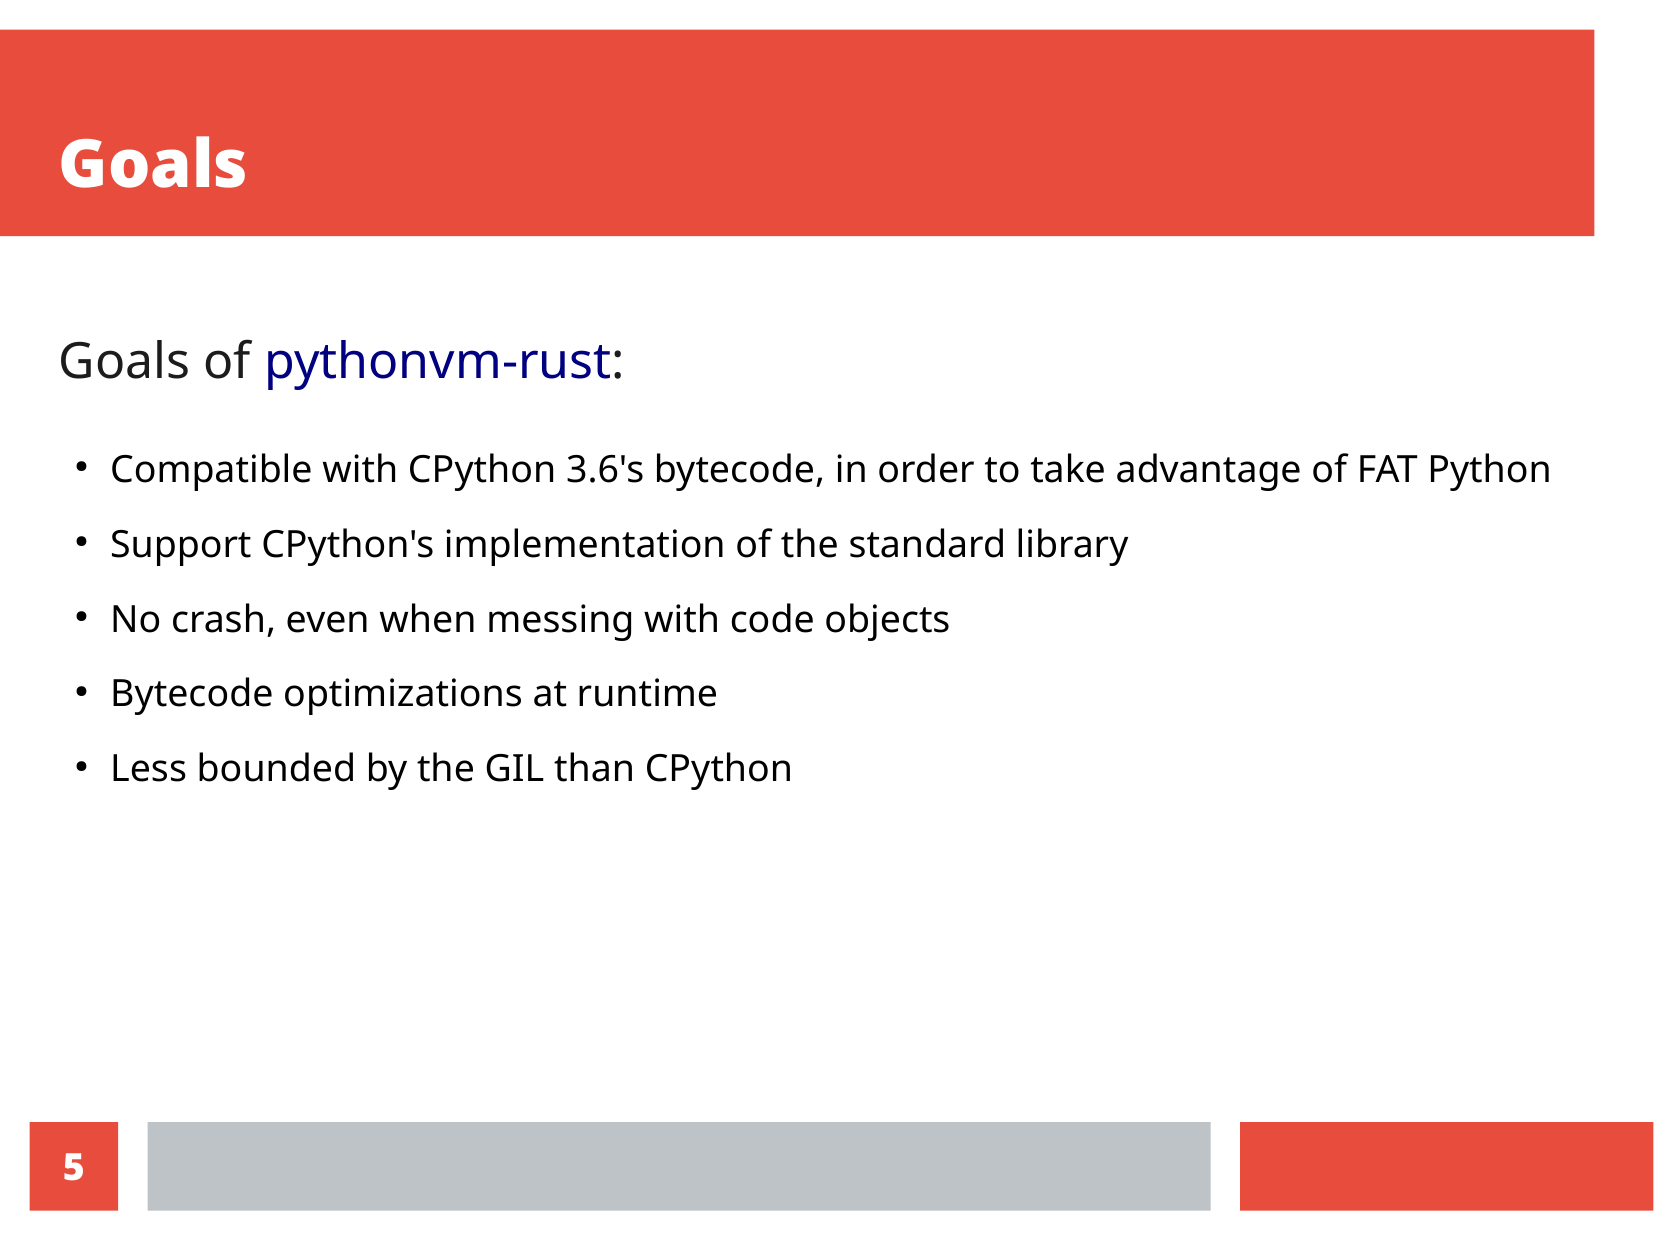

# Goals
Goals of pythonvm-rust:
Compatible with CPython 3.6's bytecode, in order to take advantage of FAT Python
Support CPython's implementation of the standard library
No crash, even when messing with code objects
Bytecode optimizations at runtime
Less bounded by the GIL than CPython
5